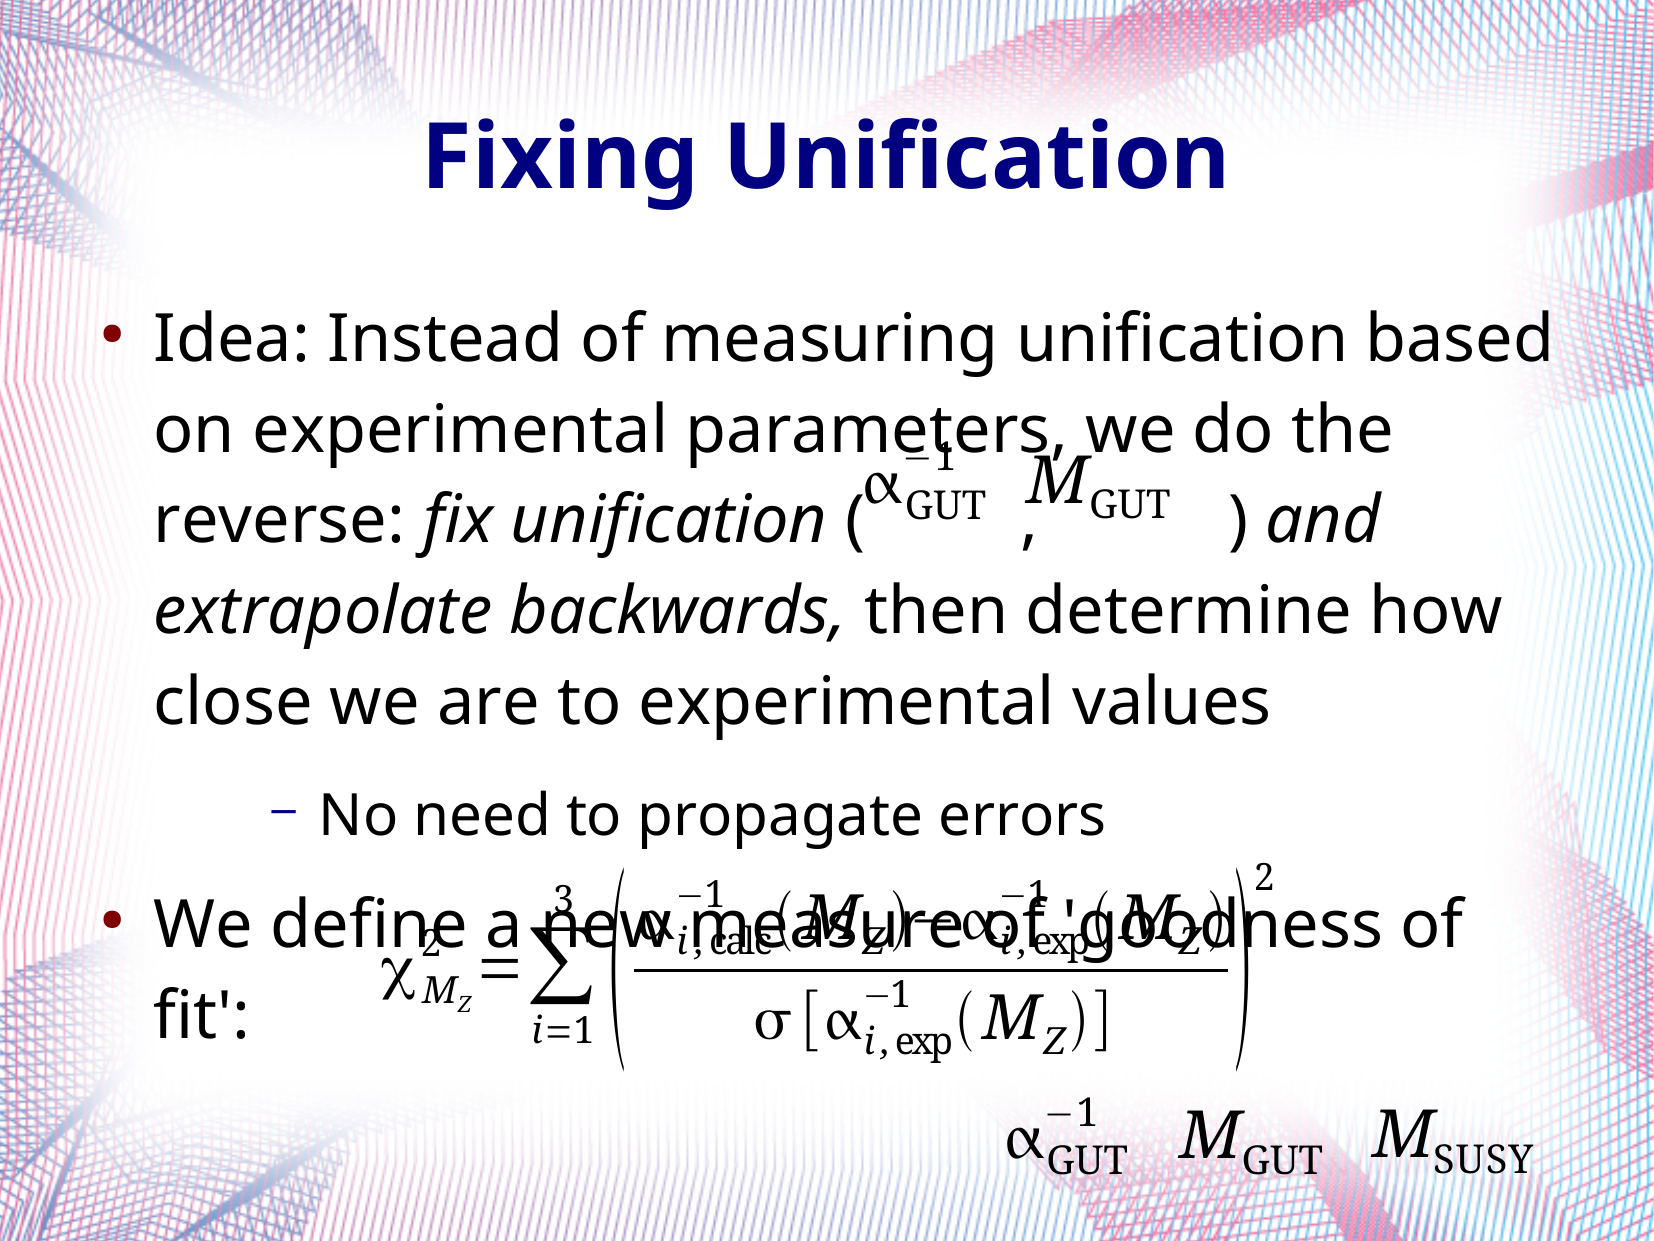

# Fixing Unification
Idea: Instead of measuring unification based on experimental parameters, we do the reverse: fix unification ( , ) and extrapolate backwards, then determine how close we are to experimental values
No need to propagate errors
We define a new measure of 'goodness of fit':
3 free parameters in MSSM: , ,